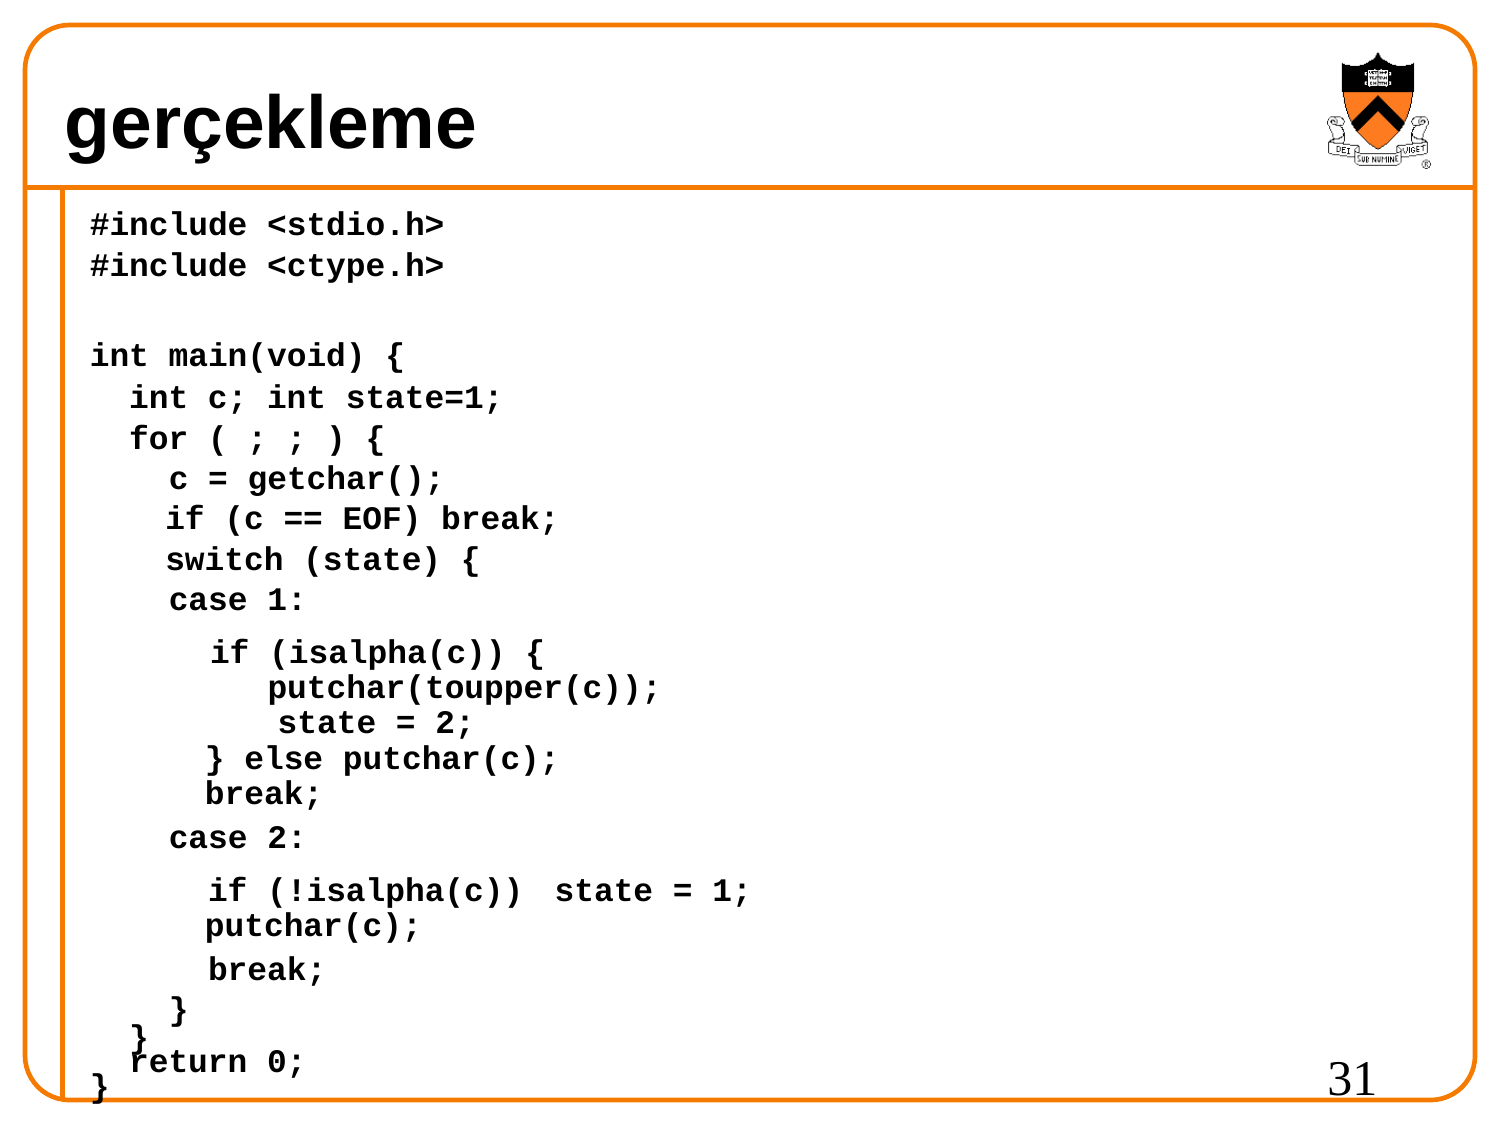

gerçekleme
# #include <stdio.h>
#include <ctype.h>
int main(void) {
 int c; int state=1;
 for ( ; ; ) {
 c = getchar();
	 if (c == EOF) break;
	 switch (state) {
 case 1:
 if (isalpha(c)) {
 putchar(toupper(c));
 	 state = 2;
	 } else putchar(c);
	 break;
 case 2:
 if (!isalpha(c))	 state = 1;
	 putchar(c);
 break;
 }
 }
 return 0;
}
31